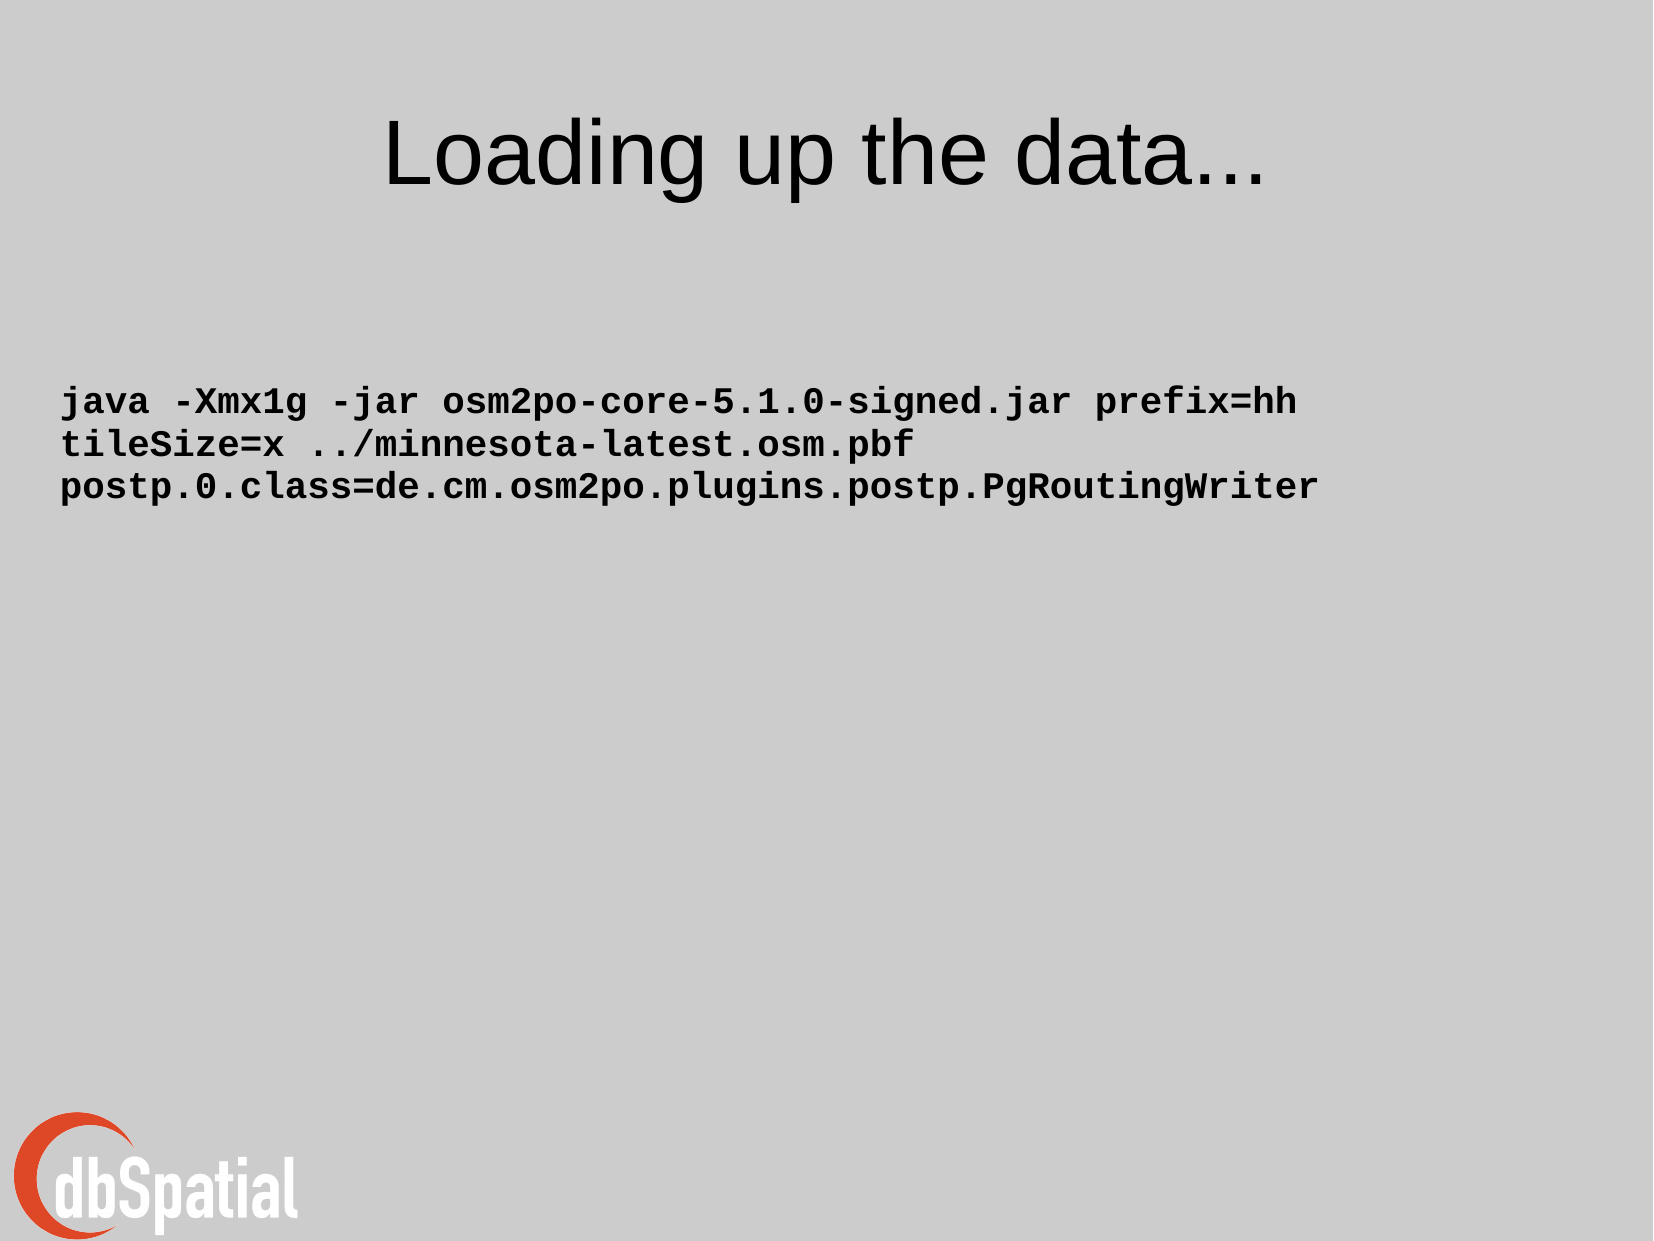

# Loading up the data...
java -Xmx1g -jar osm2po-core-5.1.0-signed.jar prefix=hh tileSize=x ../minnesota-latest.osm.pbf postp.0.class=de.cm.osm2po.plugins.postp.PgRoutingWriter